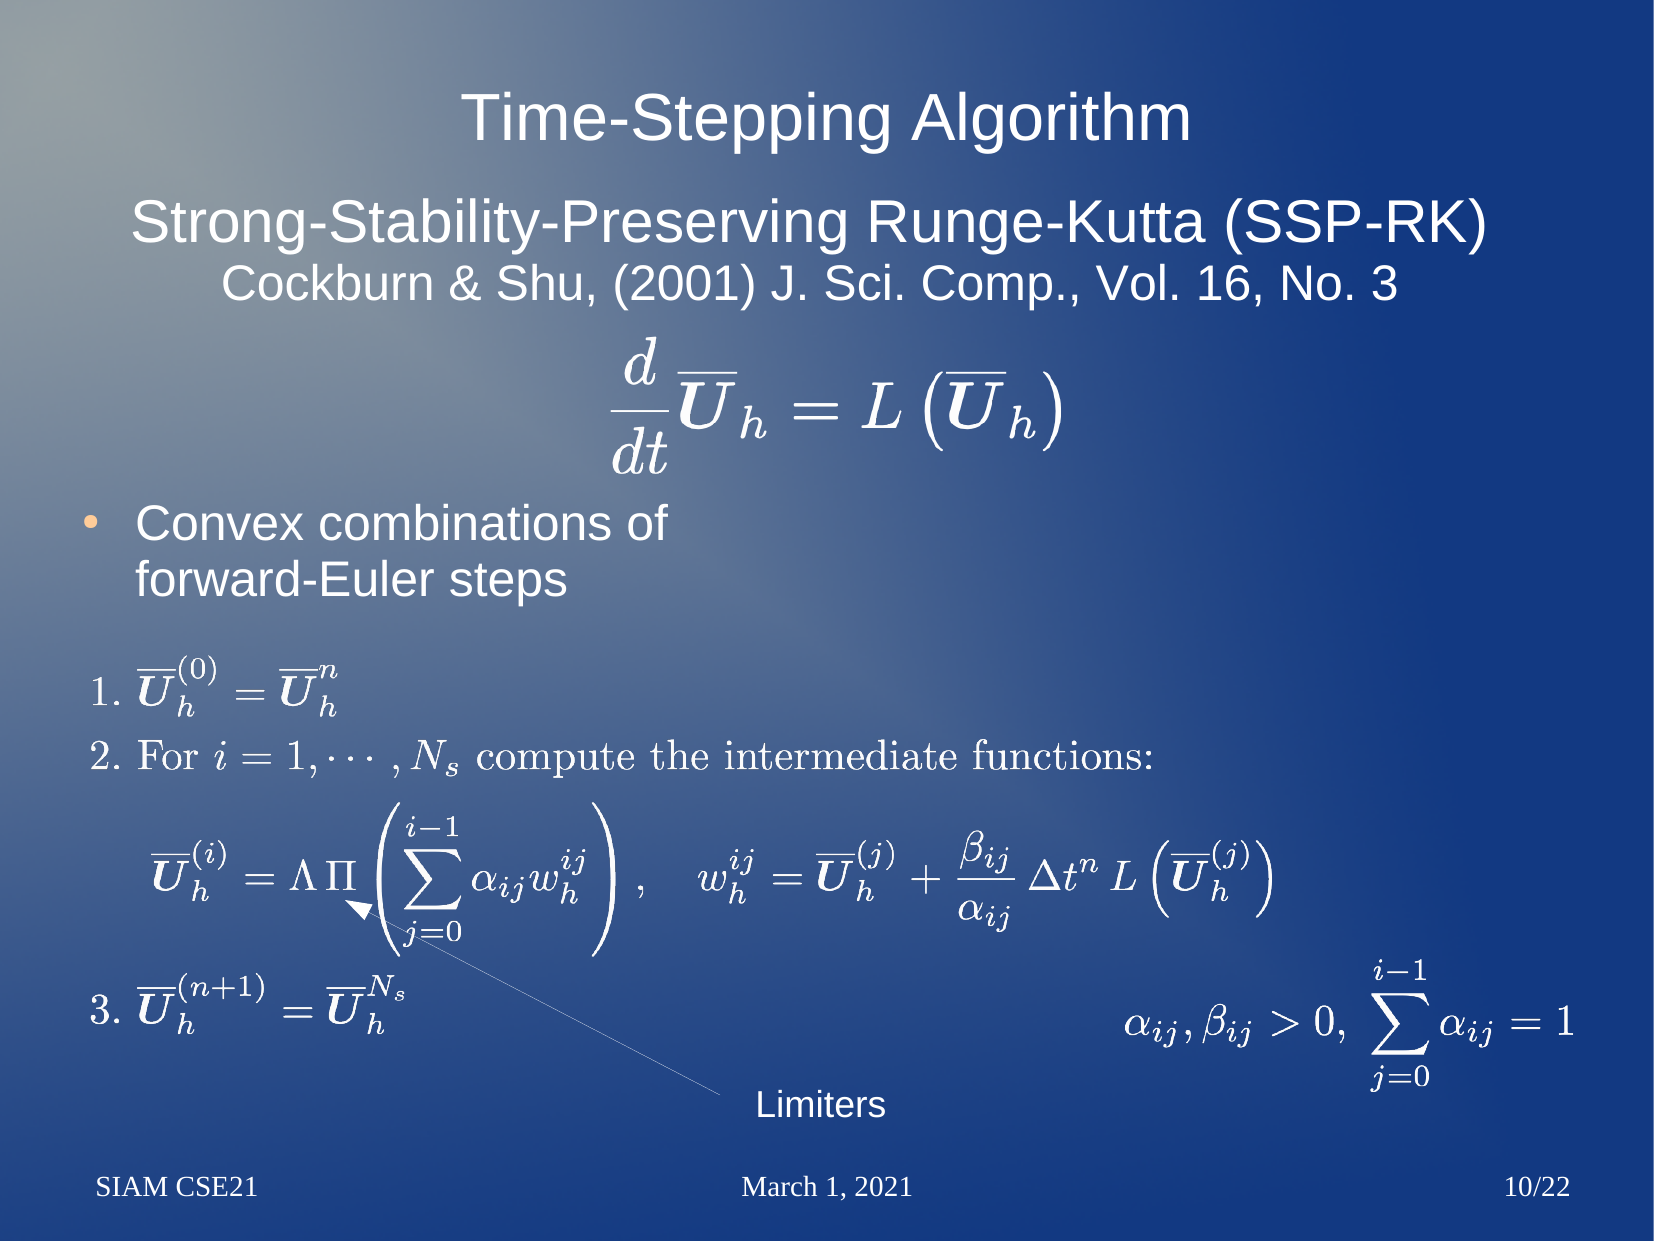

# Time-Stepping Algorithm
Strong-Stability-Preserving Runge-Kutta (SSP-RK)
Cockburn & Shu, (2001) J. Sci. Comp., Vol. 16, No. 3
Convex combinations of forward-Euler steps
Limiters
10